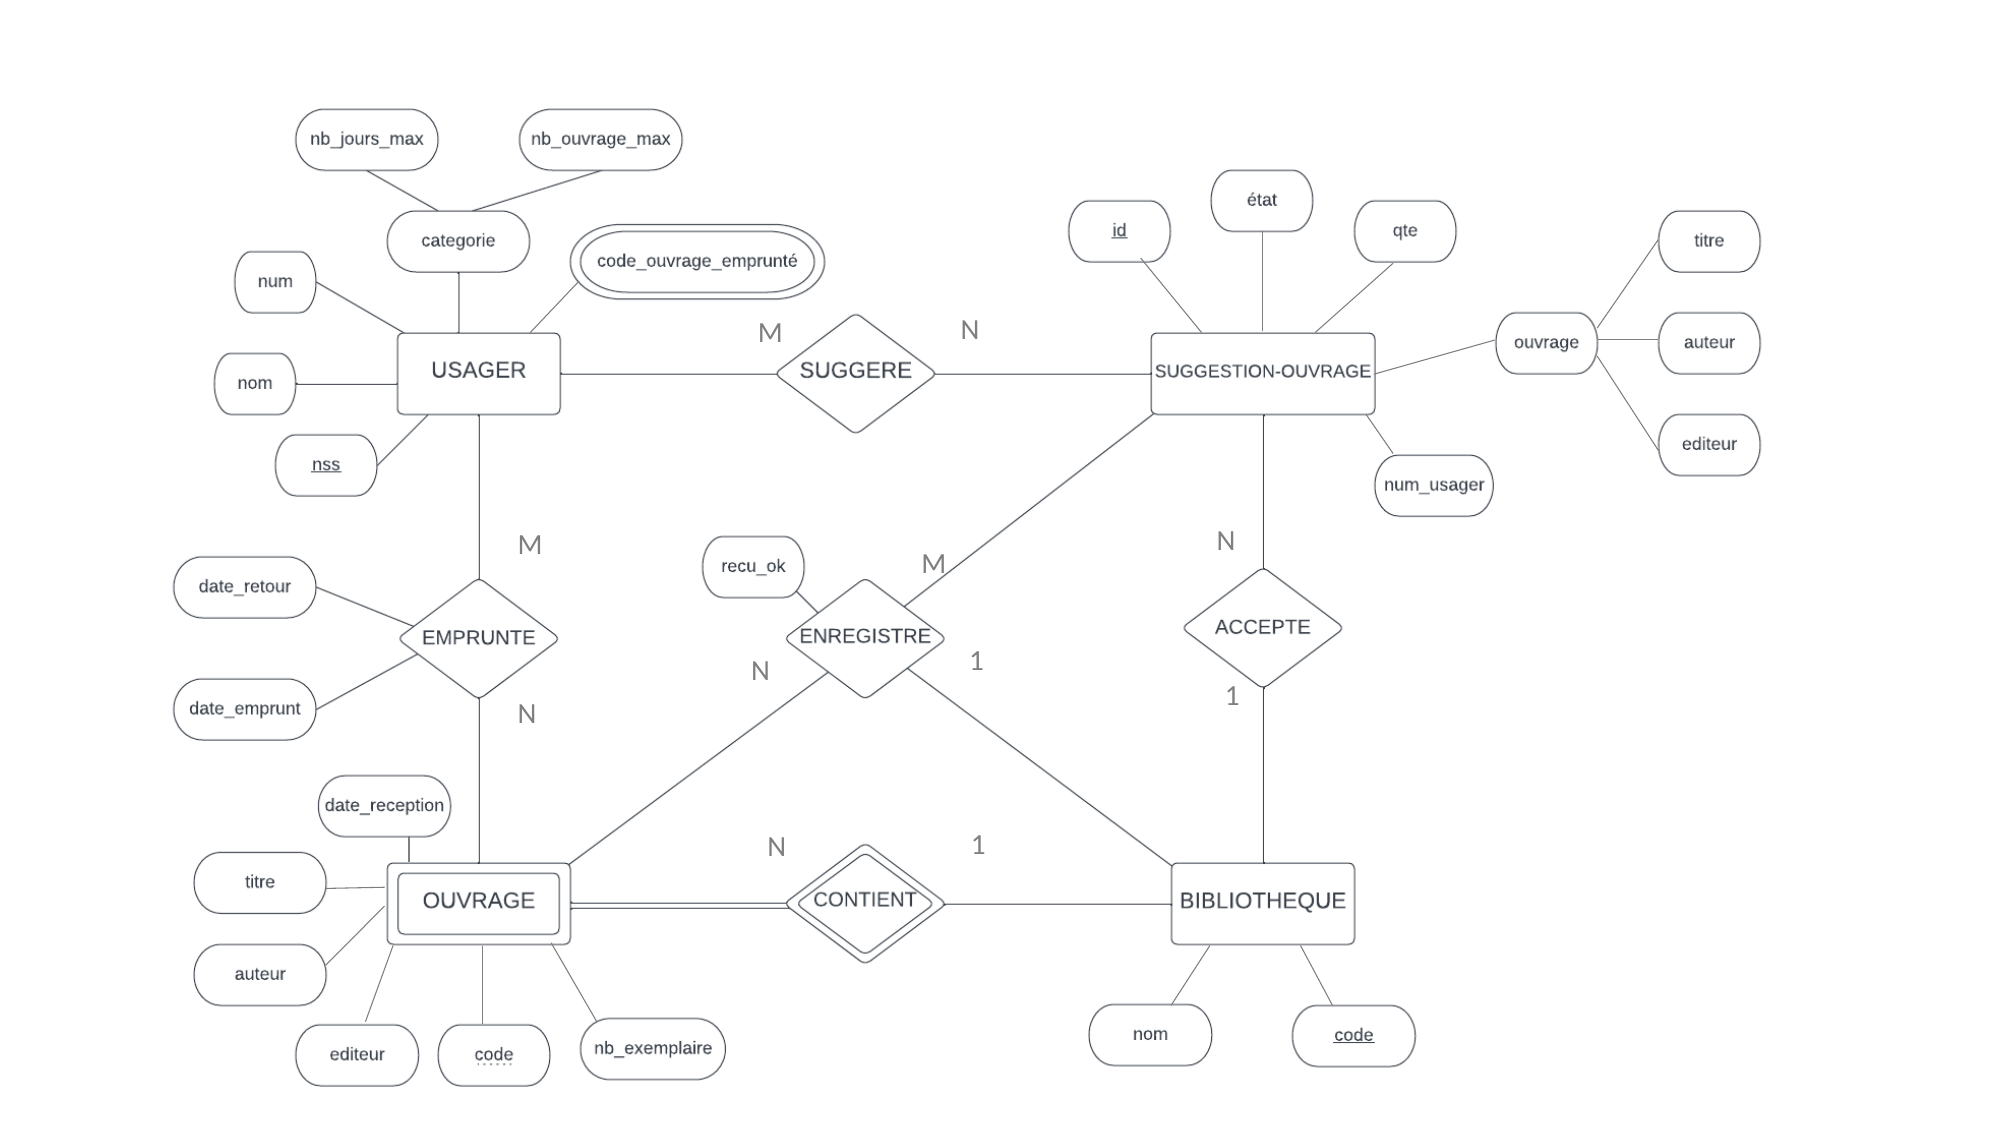

N
M
N
M
M
1
N
1
N
1
N